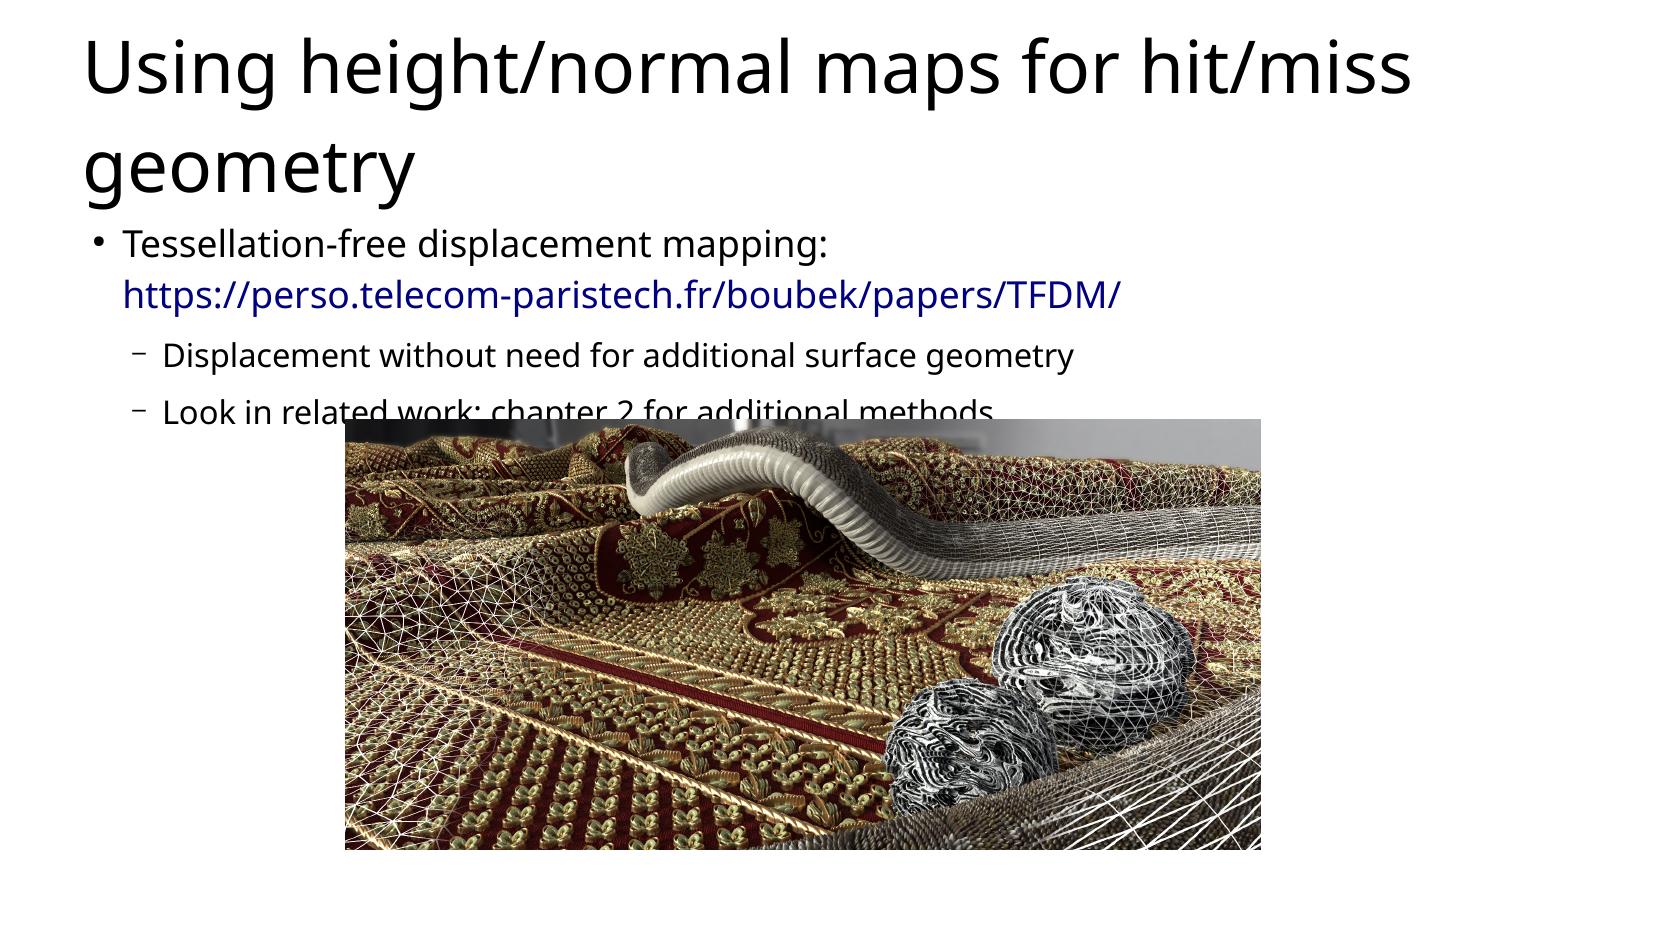

# Using height/normal maps for hit/miss geometry
Tessellation-free displacement mapping: https://perso.telecom-paristech.fr/boubek/papers/TFDM/
Displacement without need for additional surface geometry
Look in related work; chapter 2 for additional methods